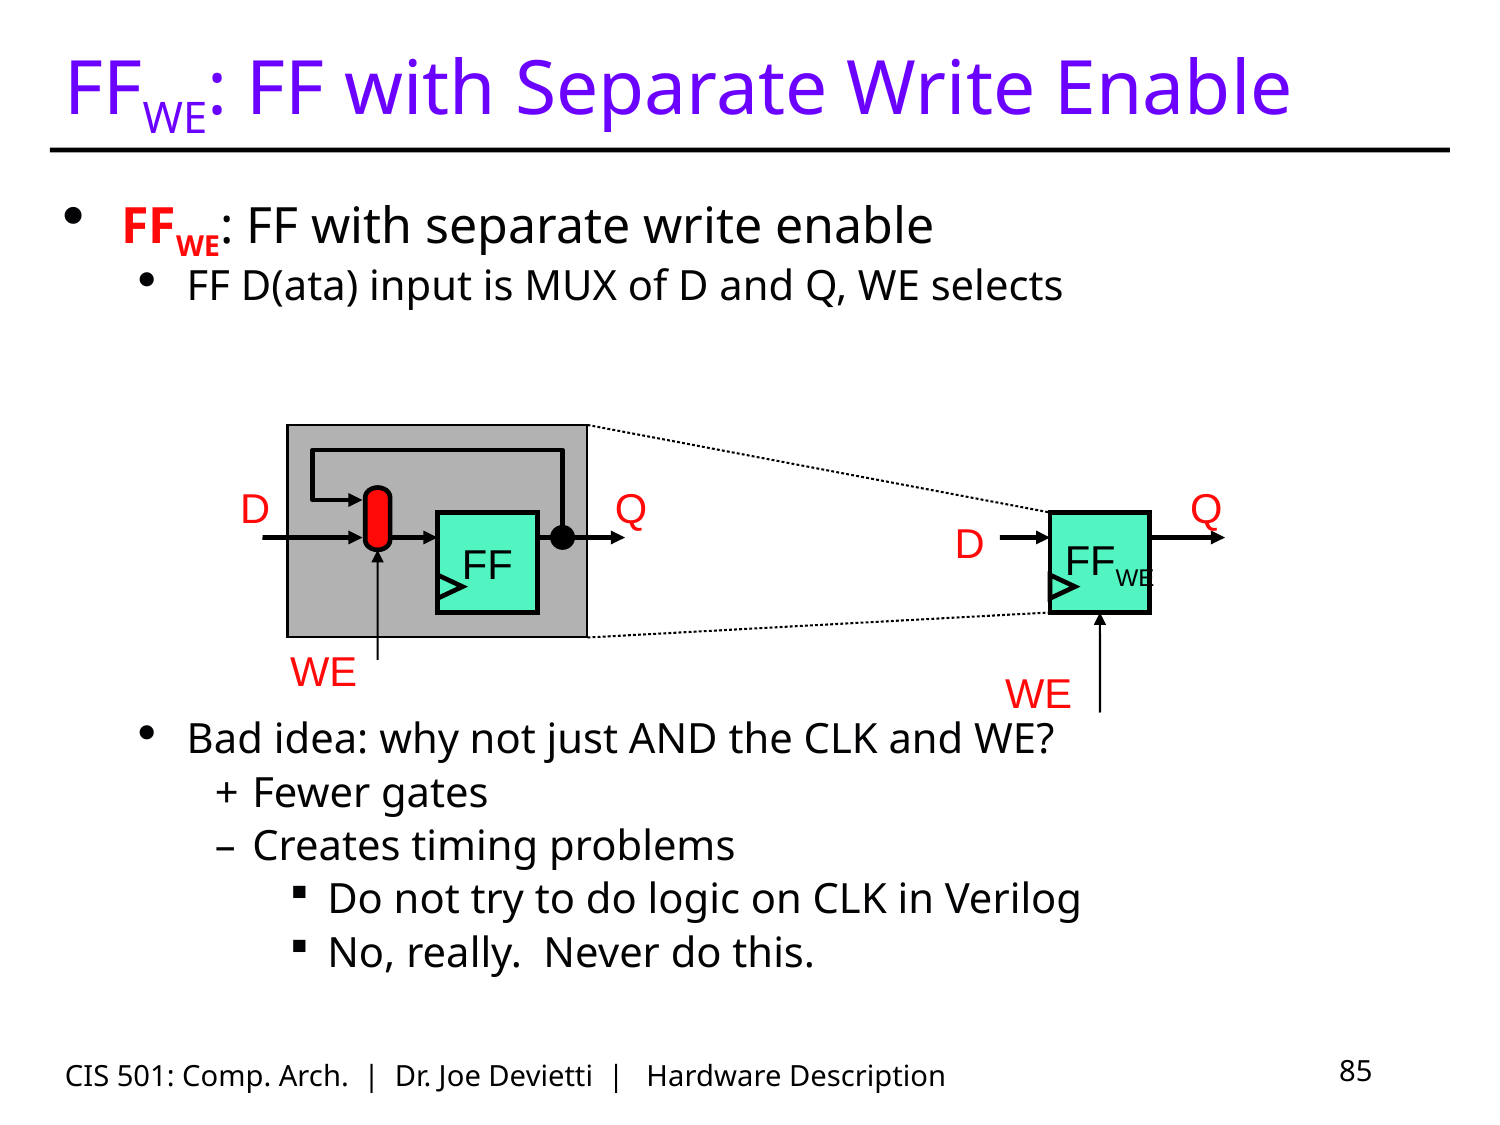

FFWE: FF with Separate Write Enable
FFWE: FF with separate write enable
FF D(ata) input is MUX of D and Q, WE selects
Bad idea: why not just AND the CLK and WE?
Fewer gates
Creates timing problems
Do not try to do logic on CLK in Verilog
No, really. Never do this.
D
Q
Q
D
FF
FFWE
WE
WE
CIS 501: Comp. Arch. | Dr. Joe Devietti | Hardware Description